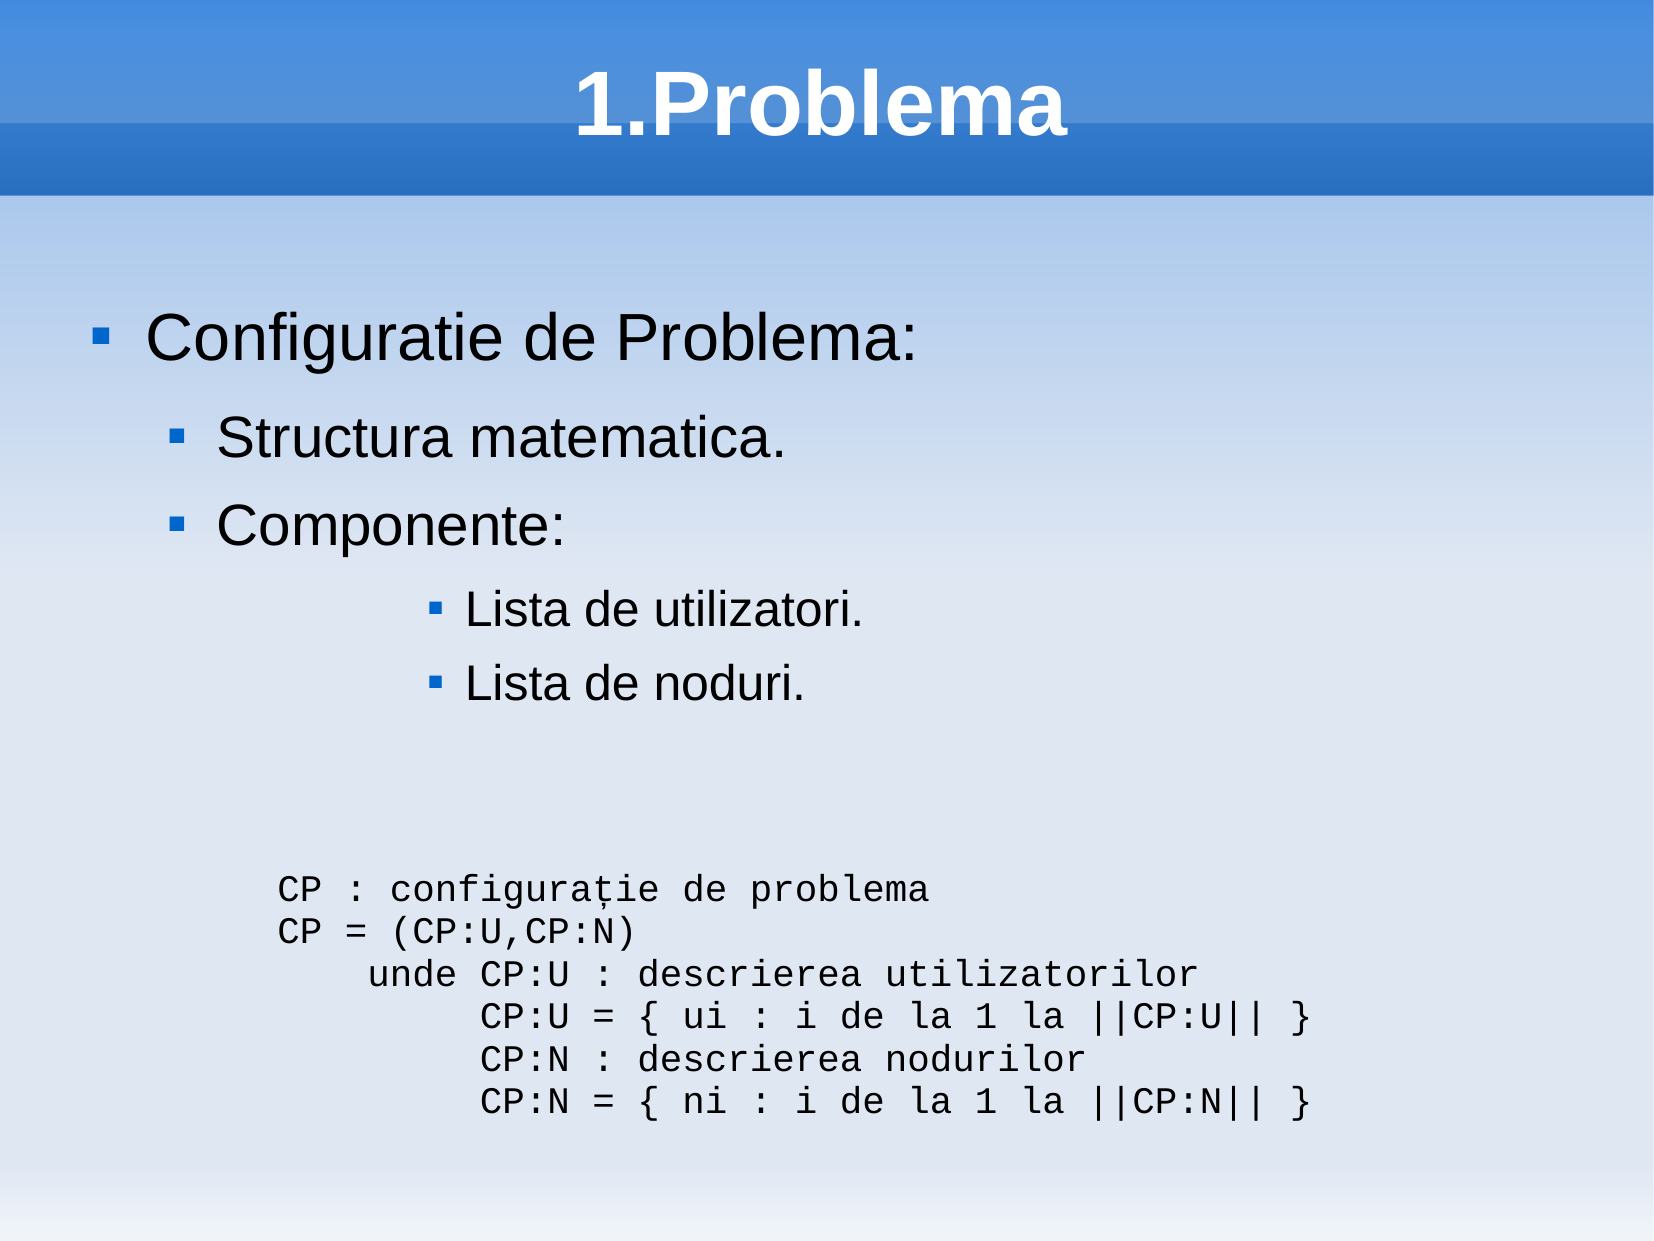

# 1.Problema
Configuratie de Problema:
Structura matematica.
Componente:
Lista de utilizatori.
Lista de noduri.
CP : configurație de problema
CP = (CP:U,CP:N)
 unde CP:U : descrierea utilizatorilor
 CP:U = { ui : i de la 1 la ||CP:U|| }
 CP:N : descrierea nodurilor
 CP:N = { ni : i de la 1 la ||CP:N|| }